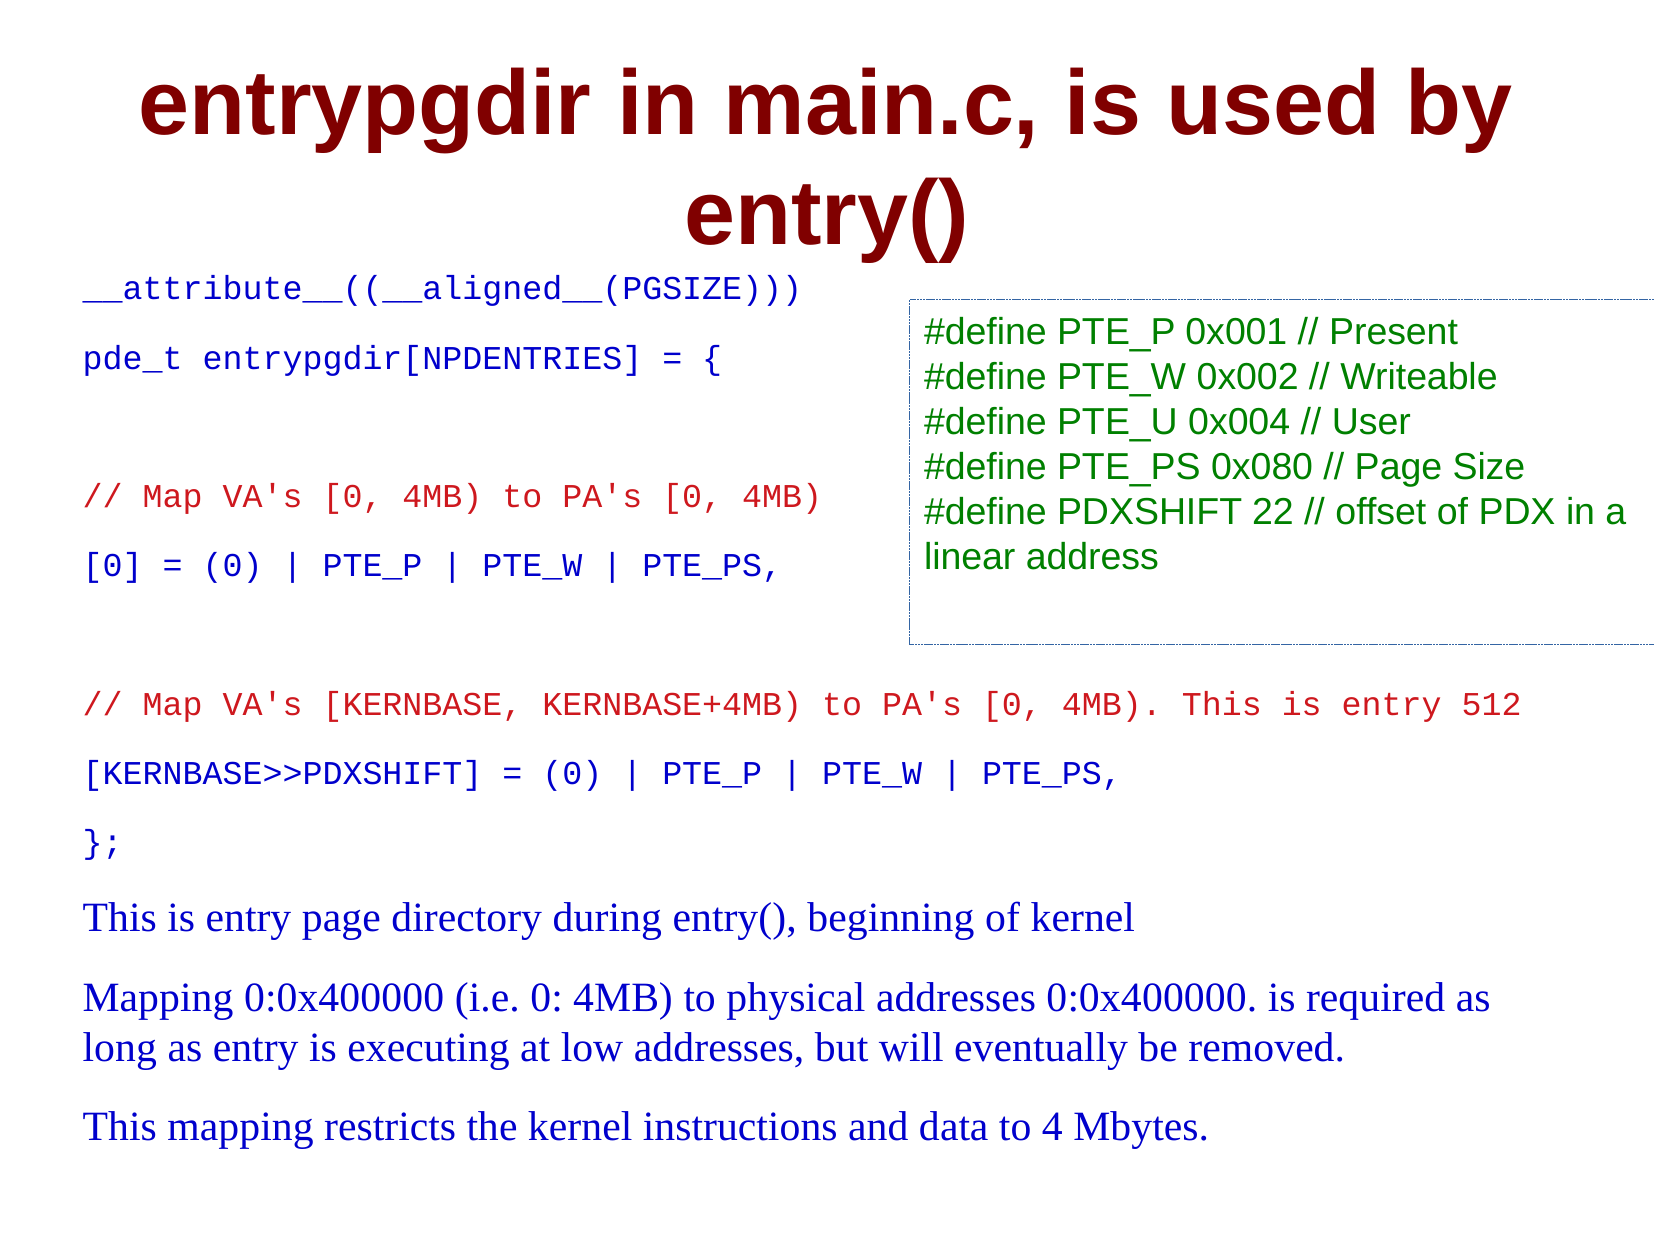

__attribute__((__aligned__(PGSIZE)))
pde_t entrypgdir[NPDENTRIES] = {
// Map VA's [0, 4MB) to PA's [0, 4MB)
[0] = (0) | PTE_P | PTE_W | PTE_PS,
// Map VA's [KERNBASE, KERNBASE+4MB) to PA's [0, 4MB). This is entry 512
[KERNBASE>>PDXSHIFT] = (0) | PTE_P | PTE_W | PTE_PS,
};
This is entry page directory during entry(), beginning of kernel
Mapping 0:0x400000 (i.e. 0: 4MB) to physical addresses 0:0x400000. is required as long as entry is executing at low addresses, but will eventually be removed.
This mapping restricts the kernel instructions and data to 4 Mbytes.
# entrypgdir in main.c, is used by entry()
#define PTE_P 0x001 // Present
#define PTE_W 0x002 // Writeable
#define PTE_U 0x004 // User
#define PTE_PS 0x080 // Page Size
#define PDXSHIFT 22 // offset of PDX in a linear address